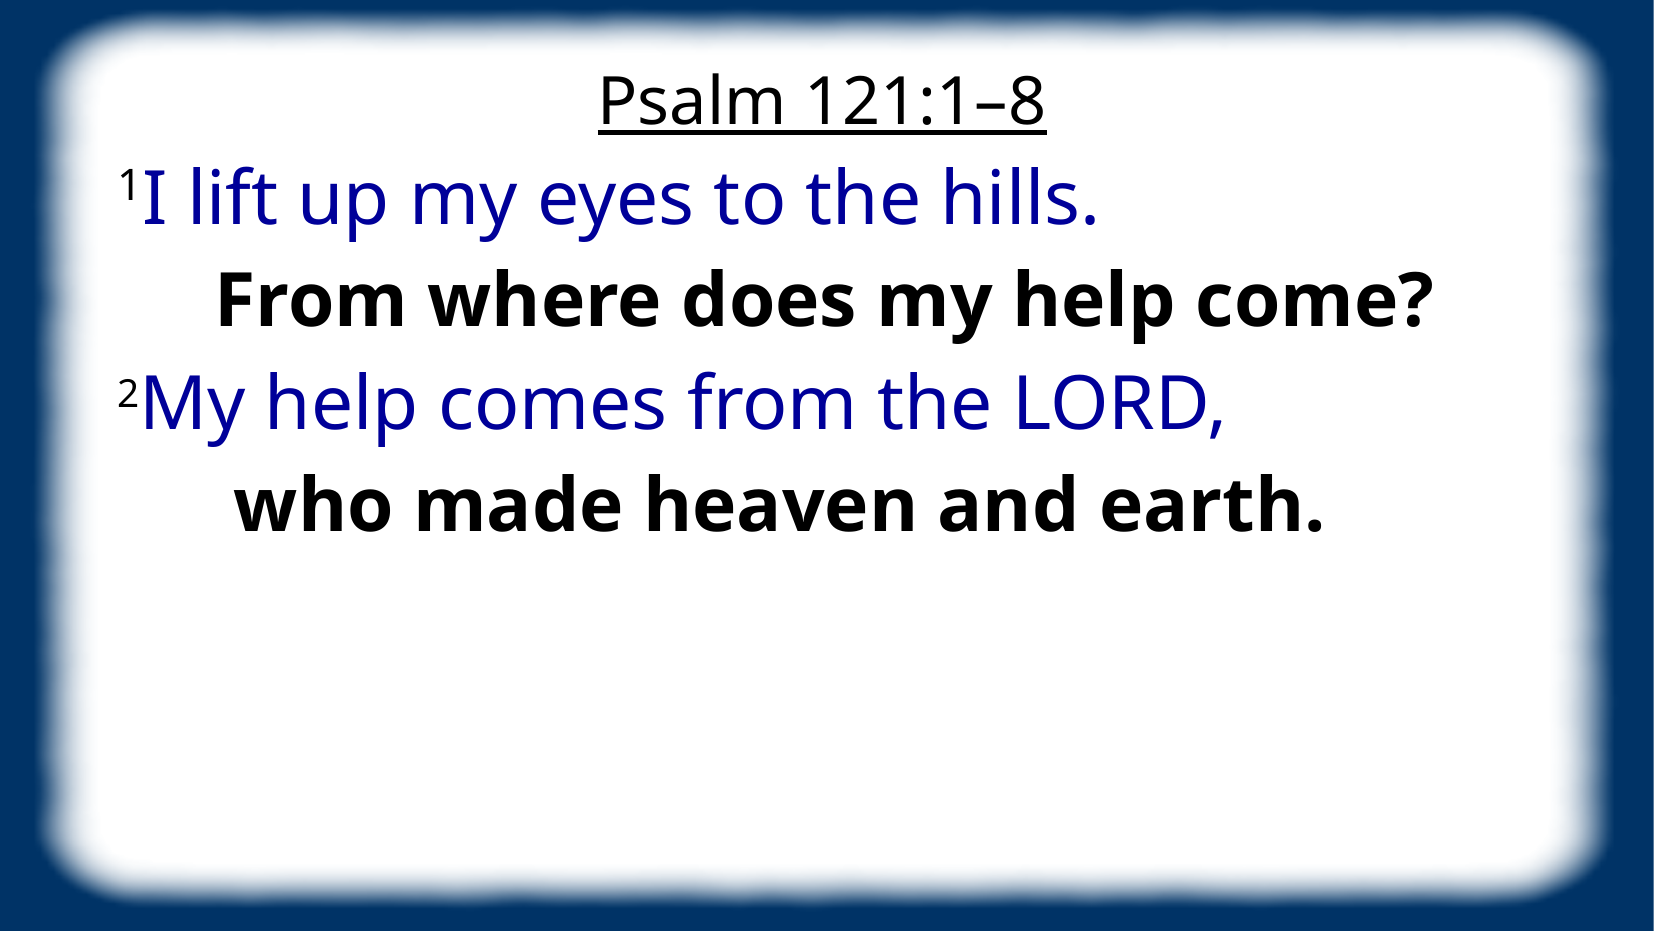

Psalm 121:1–8
1I lift up my eyes to the hills.
 From where does my help come?
2My help comes from the LORD,
 who made heaven and earth.